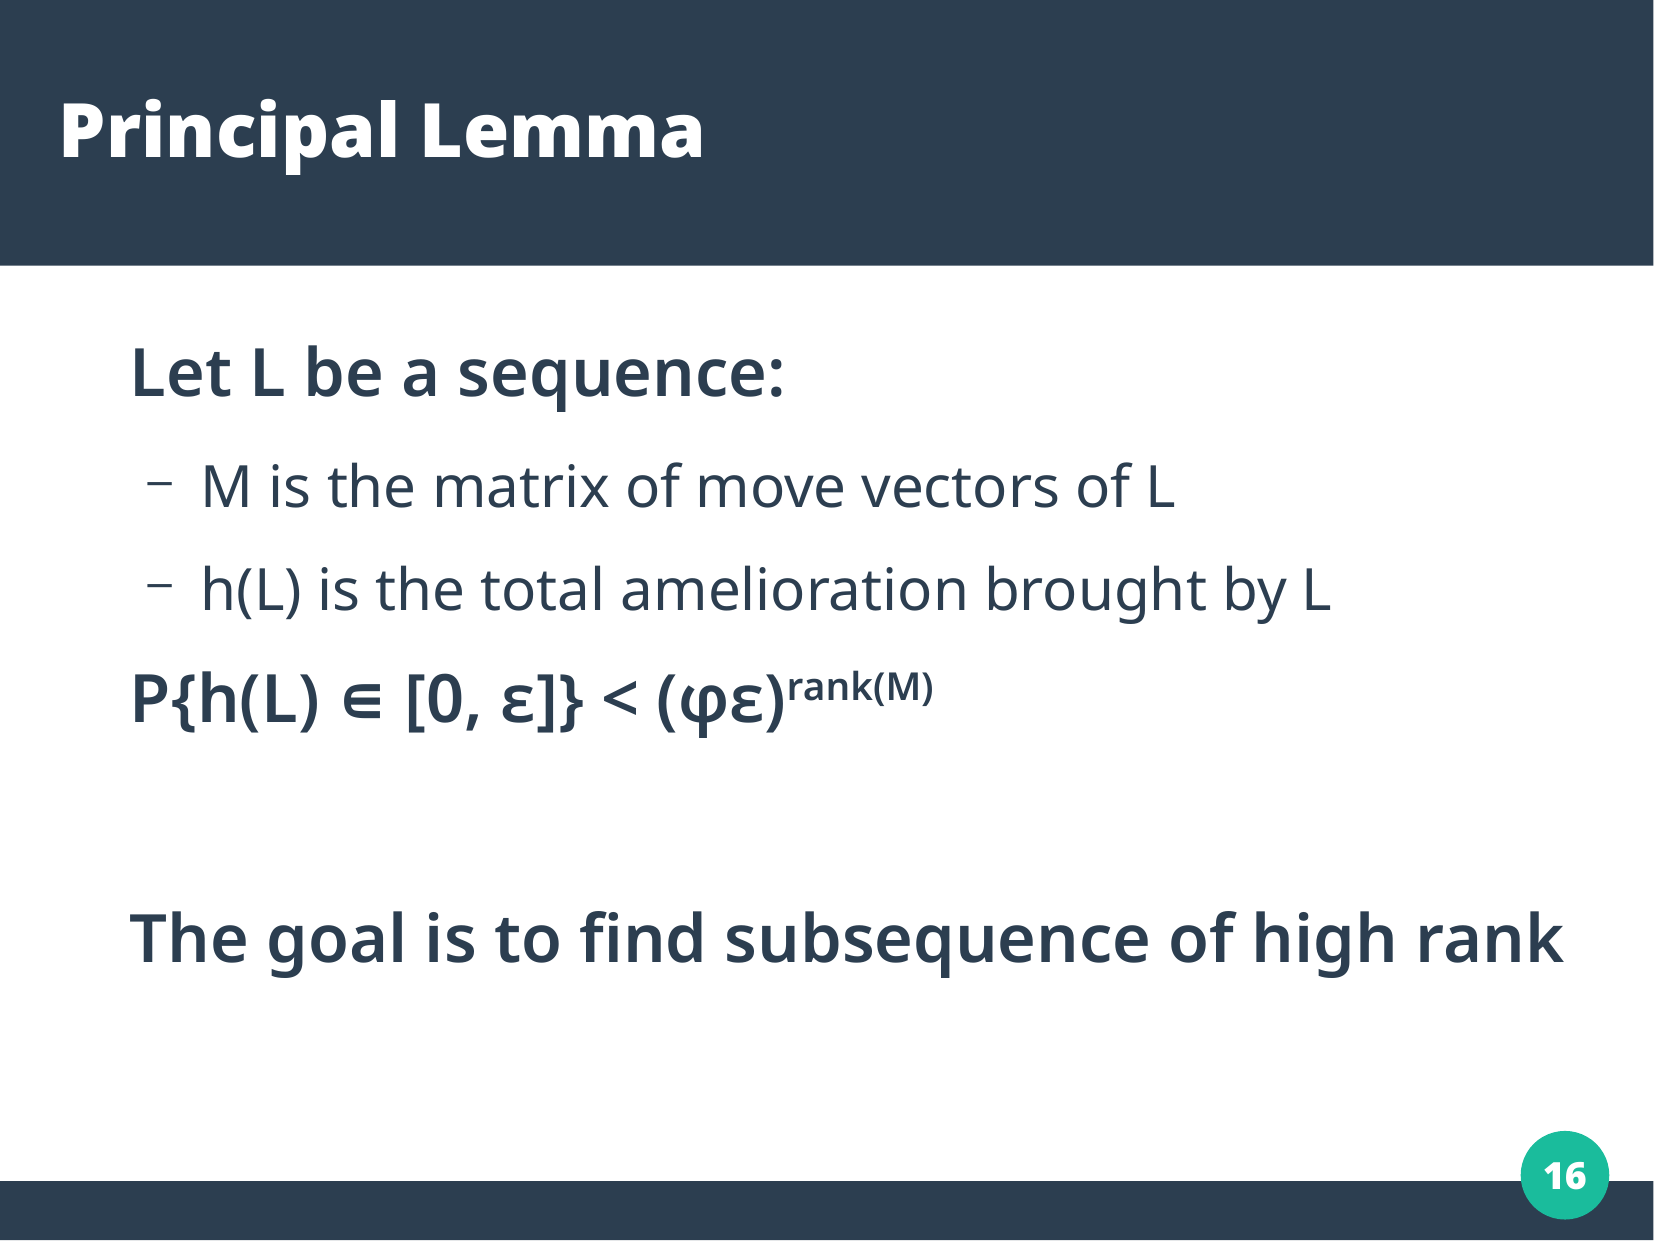

# Principal Lemma
Let L be a sequence:
M is the matrix of move vectors of L
h(L) is the total amelioration brought by L
P{h(L) ∊ [0, ε]} < (φε)rank(M)
The goal is to find subsequence of high rank
16